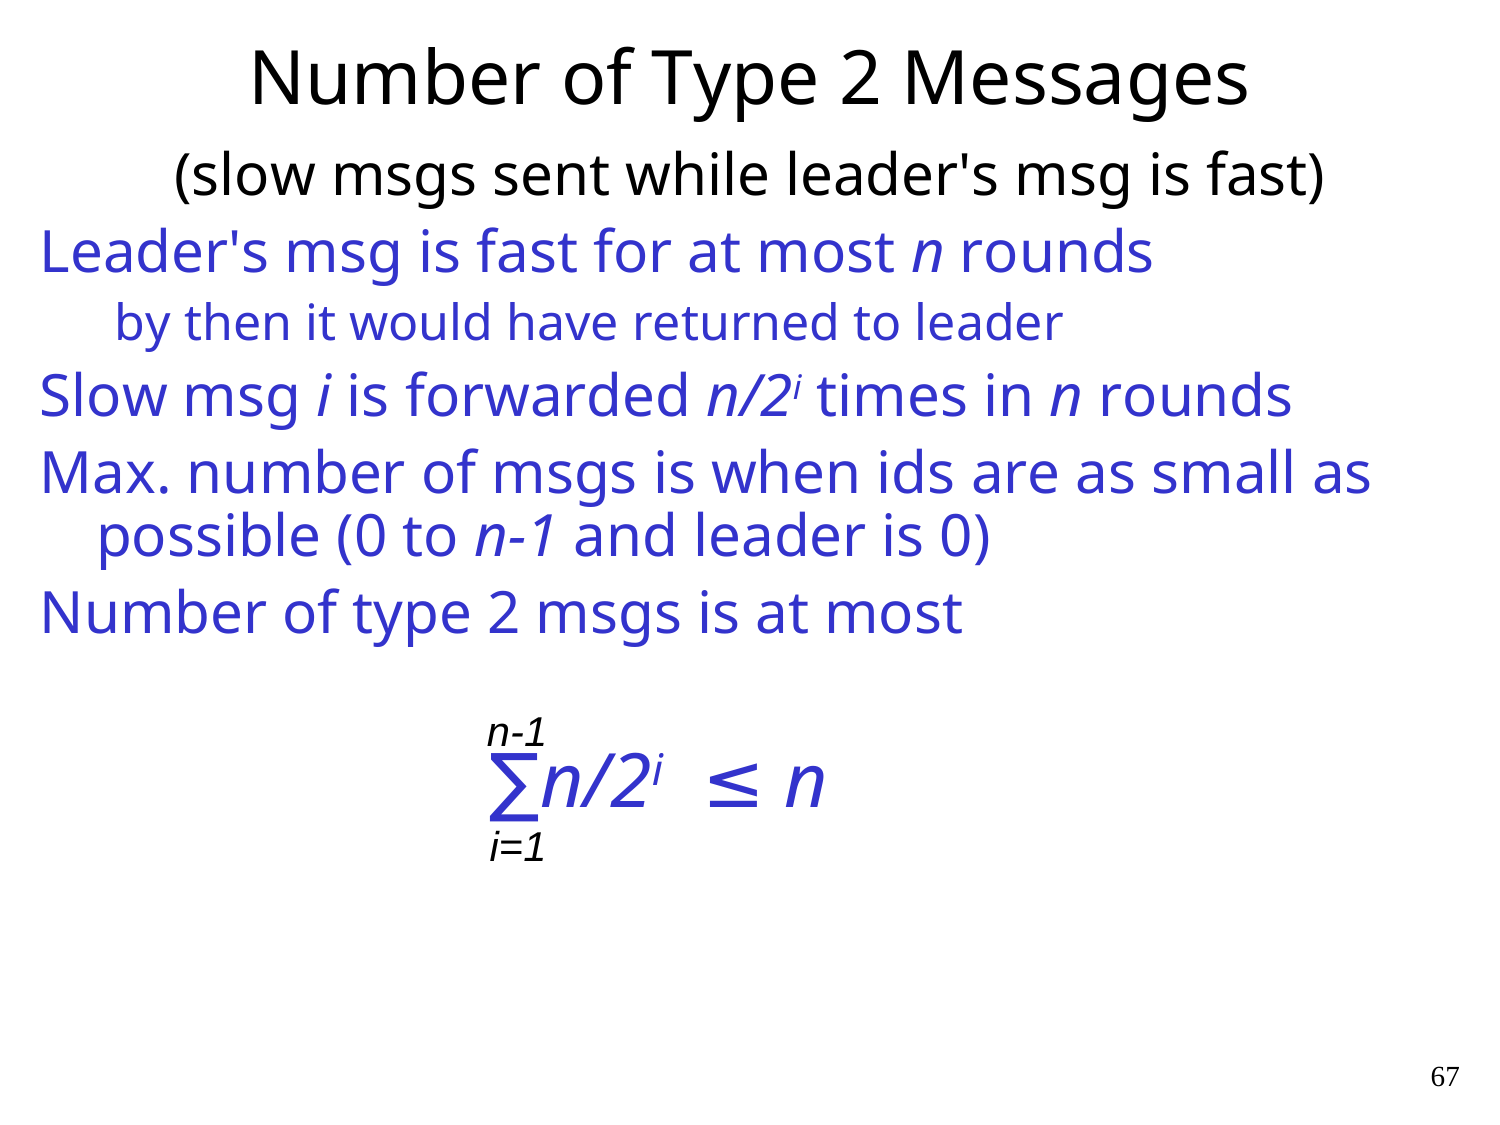

# Number of Type 2 Messages
(slow msgs sent while leader's msg is fast)
Leader's msg is fast for at most n rounds
by then it would have returned to leader
Slow msg i is forwarded n/2i times in n rounds
Max. number of msgs is when ids are as small as possible (0 to n-1 and leader is 0)
Number of type 2 msgs is at most
				∑n/2i ≤ n
n-1
i=1